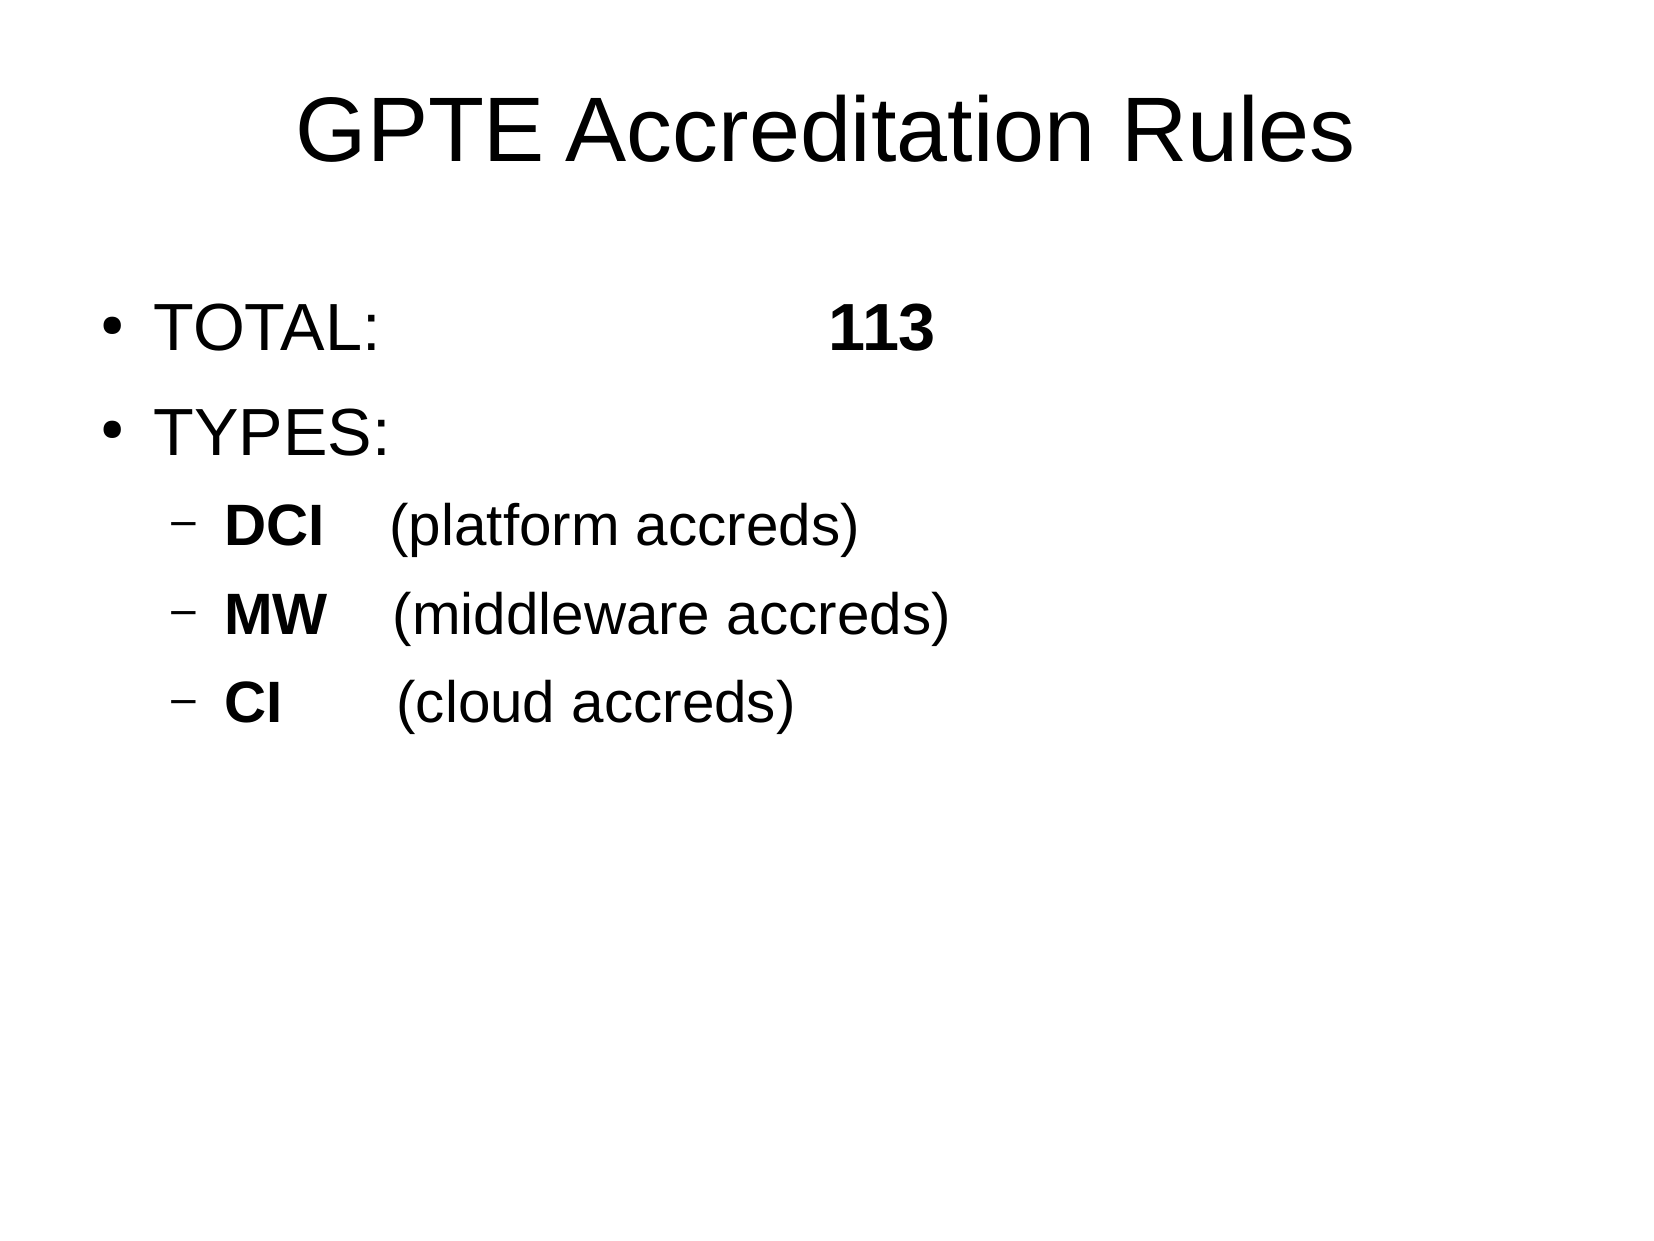

# GPTE Accreditation Rules
TOTAL:						113
TYPES:
DCI (platform accreds)
MW (middleware accreds)
CI (cloud accreds)